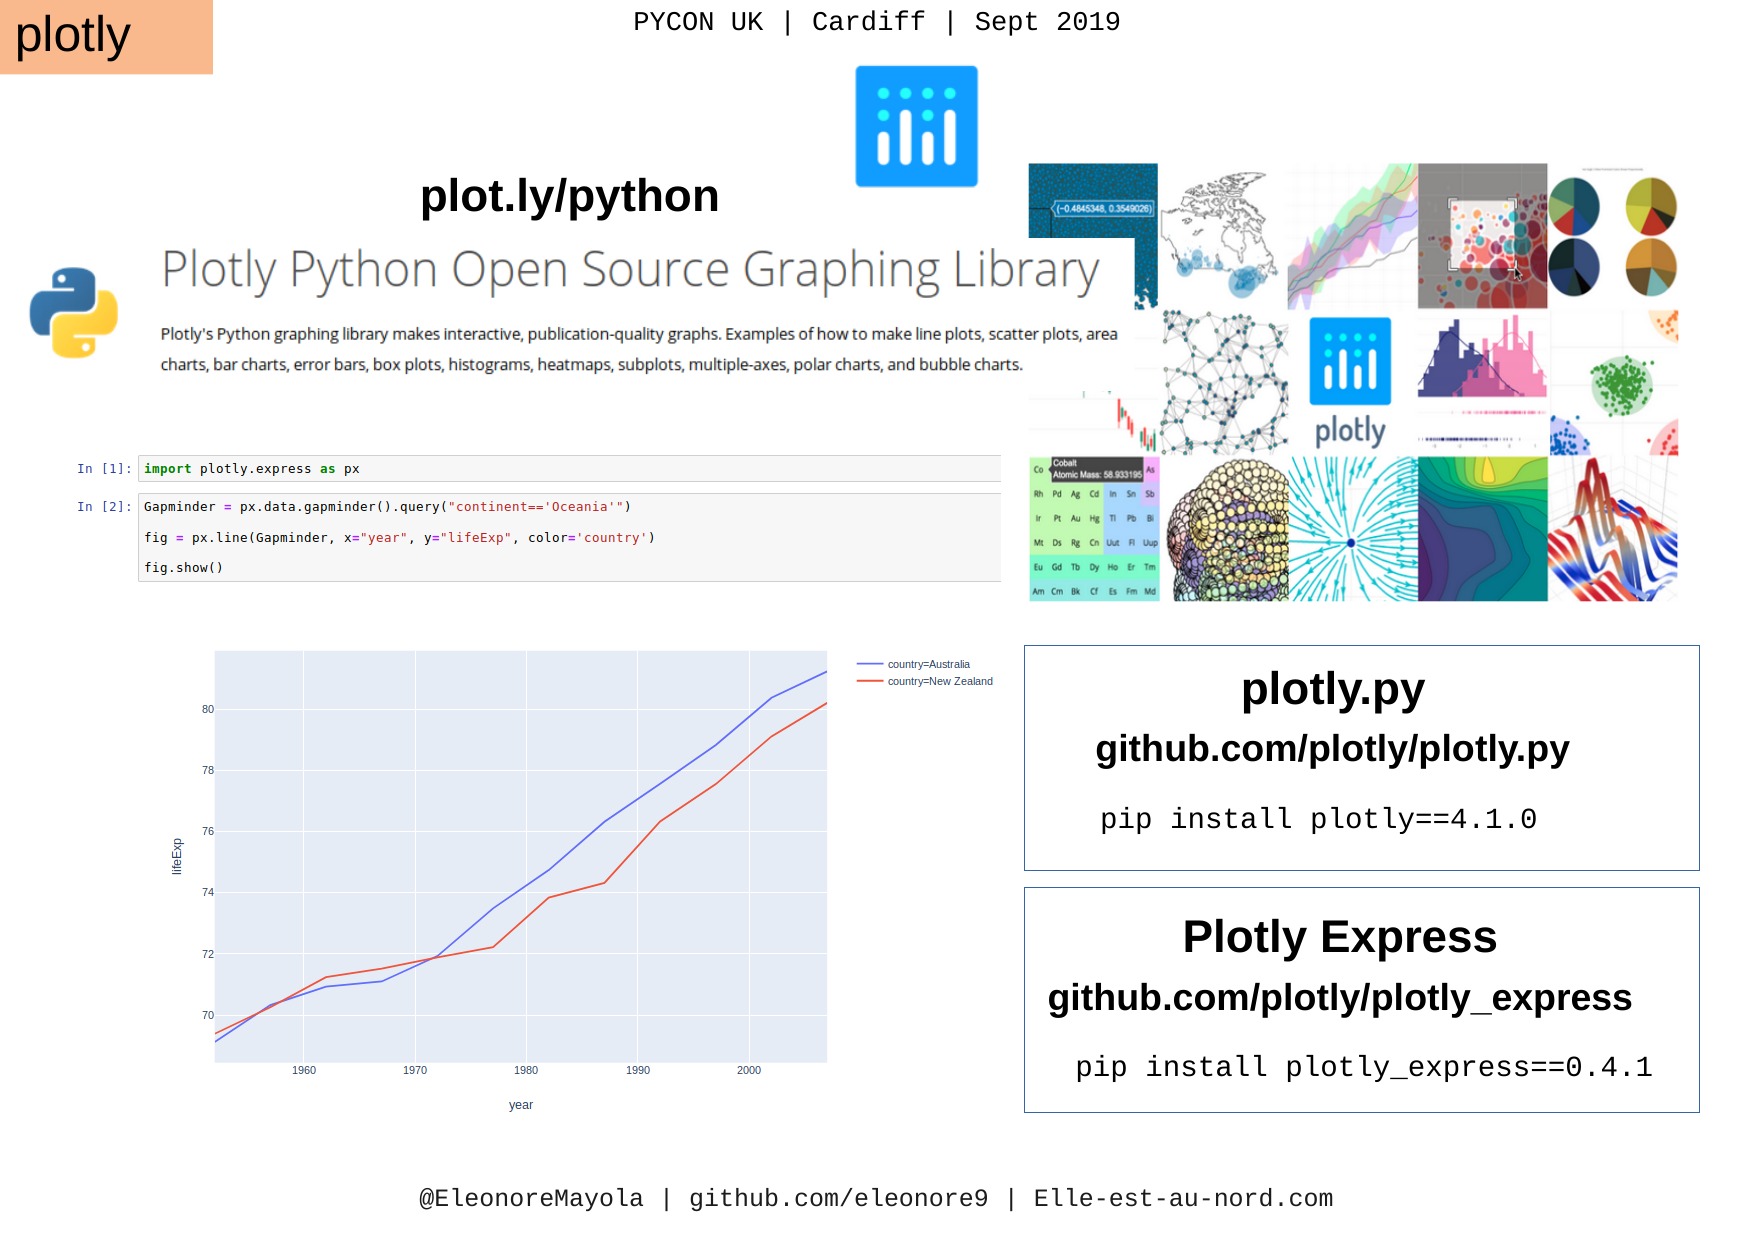

plotly
PYCON UK | Cardiff | Sept 2019
plot.ly/python
plotly.py
github.com/plotly/plotly.py
pip install plotly==4.1.0
Plotly Express
github.com/plotly/plotly_express
pip install plotly_express==0.4.1
@EleonoreMayola | github.com/eleonore9 | Elle-est-au-nord.com